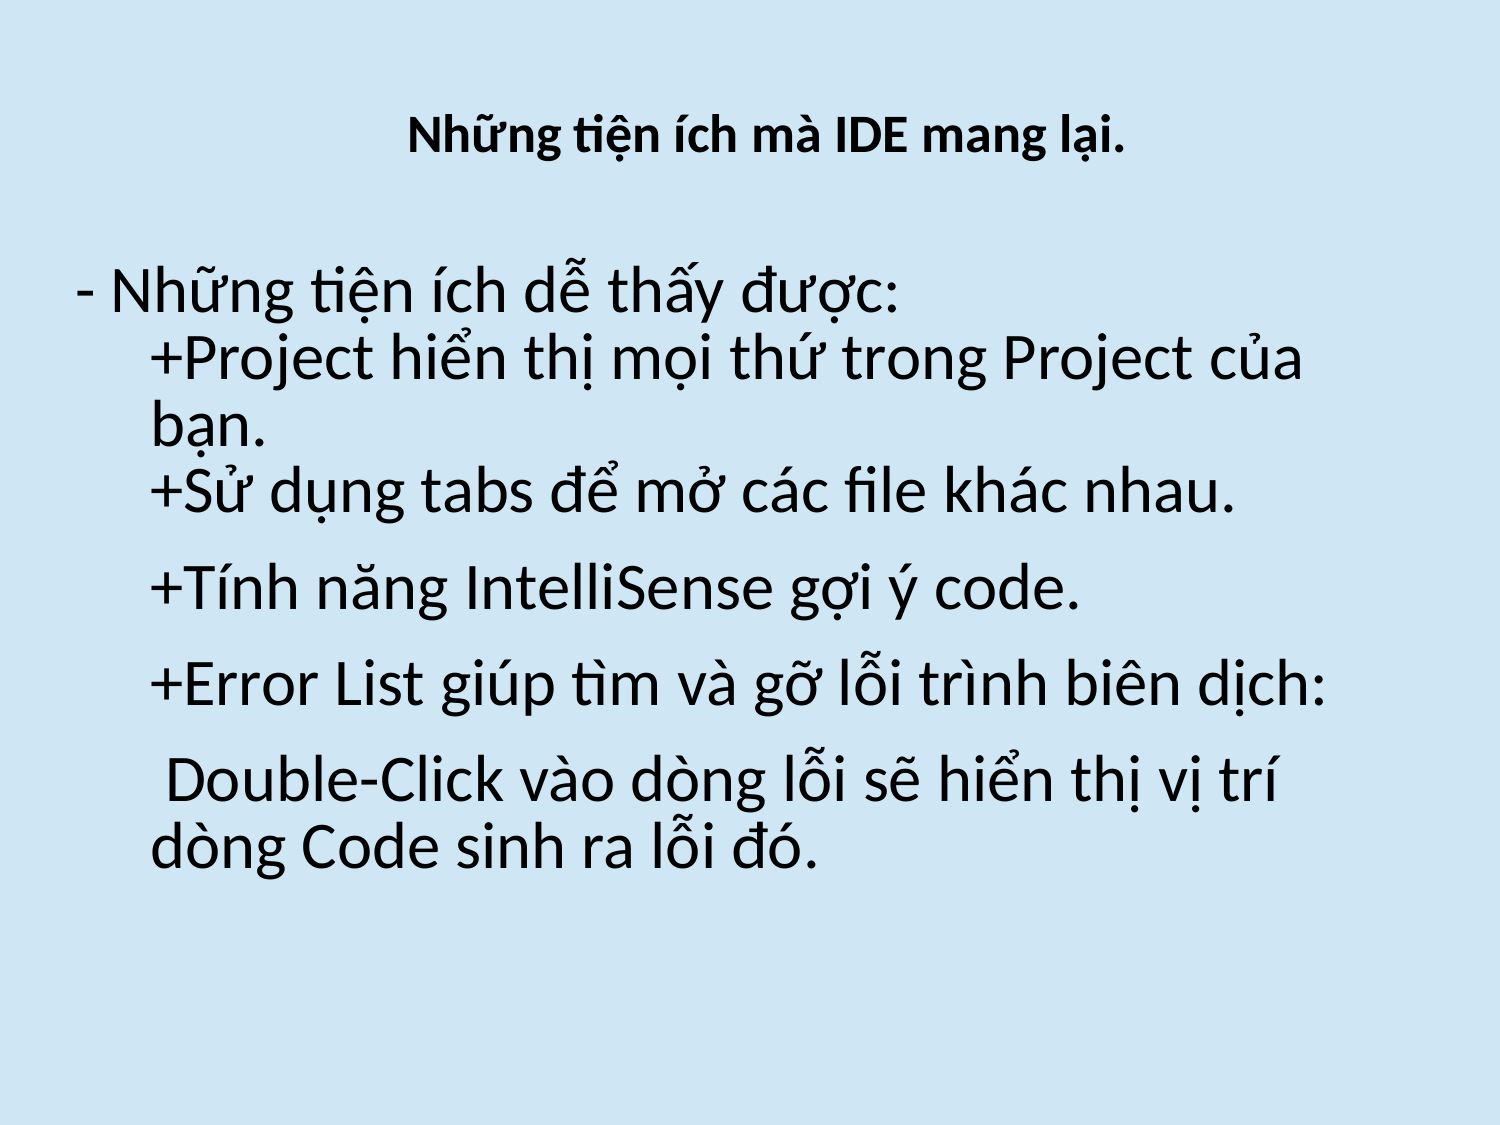

# Những tiện ích mà IDE mang lại.
- Những tiện ích dễ thấy được:
	+Project hiển thị mọi thứ trong Project của 		bạn.
	+Sử dụng tabs để mở các file khác nhau.
 +Tính năng IntelliSense gợi ý code.
 +Error List giúp tìm và gỡ lỗi trình biên dịch:
 Double-Click vào dòng lỗi sẽ hiển thị vị trí 	dòng Code sinh ra lỗi đó.